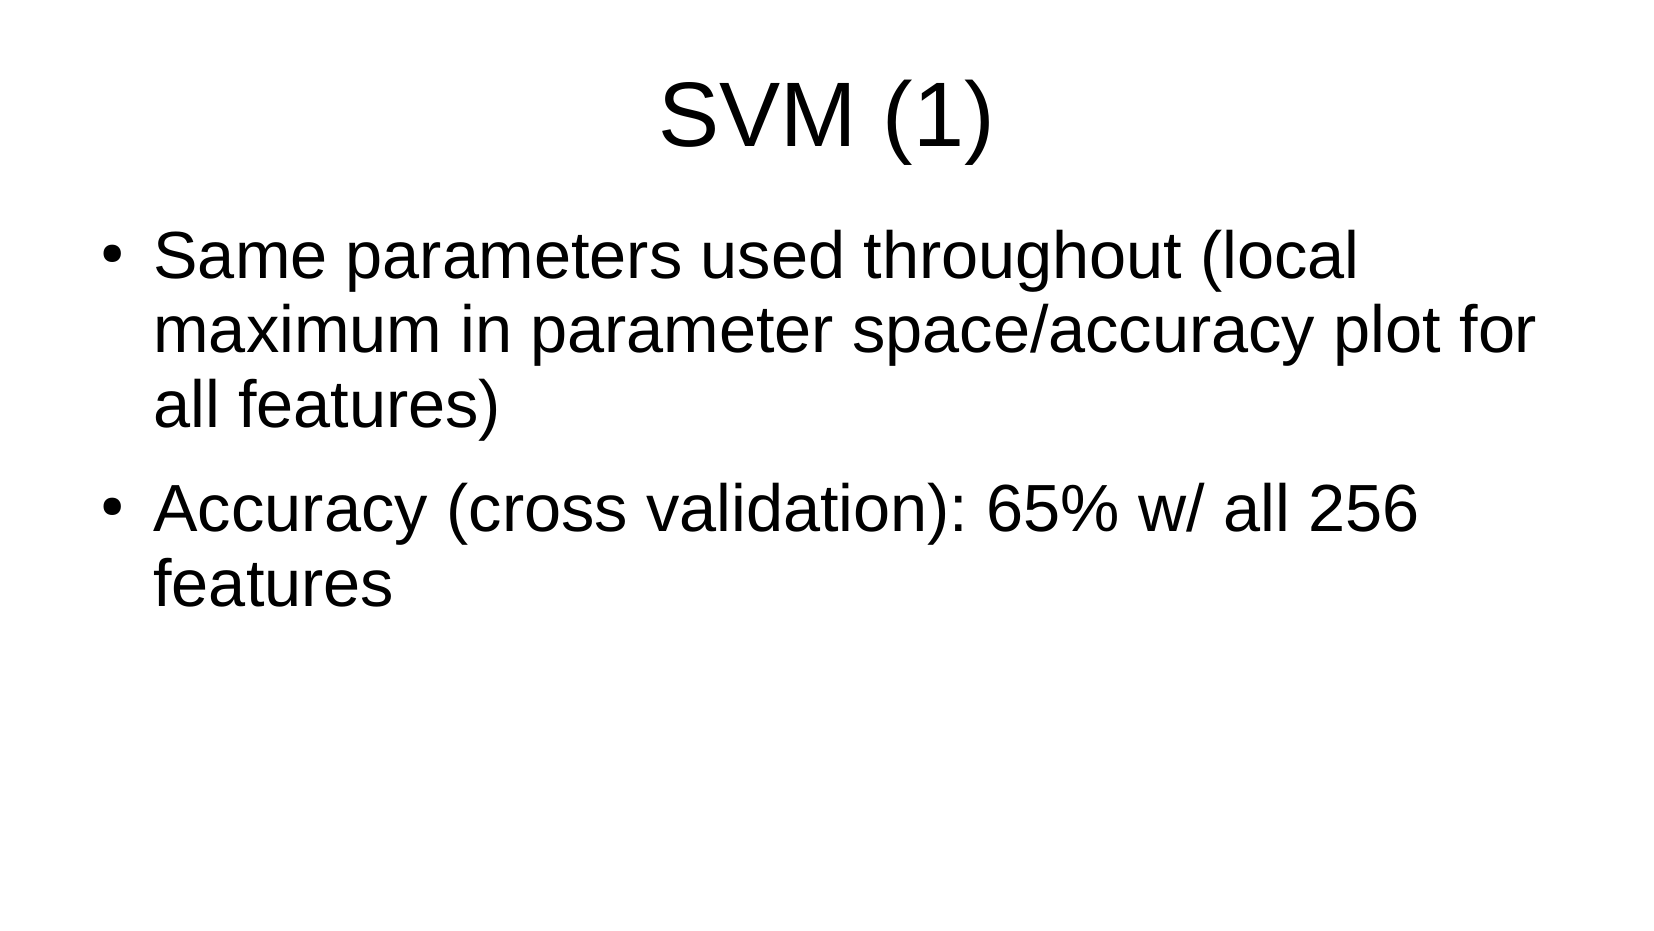

# SVM (1)
Same parameters used throughout (local maximum in parameter space/accuracy plot for all features)
Accuracy (cross validation): 65% w/ all 256 features